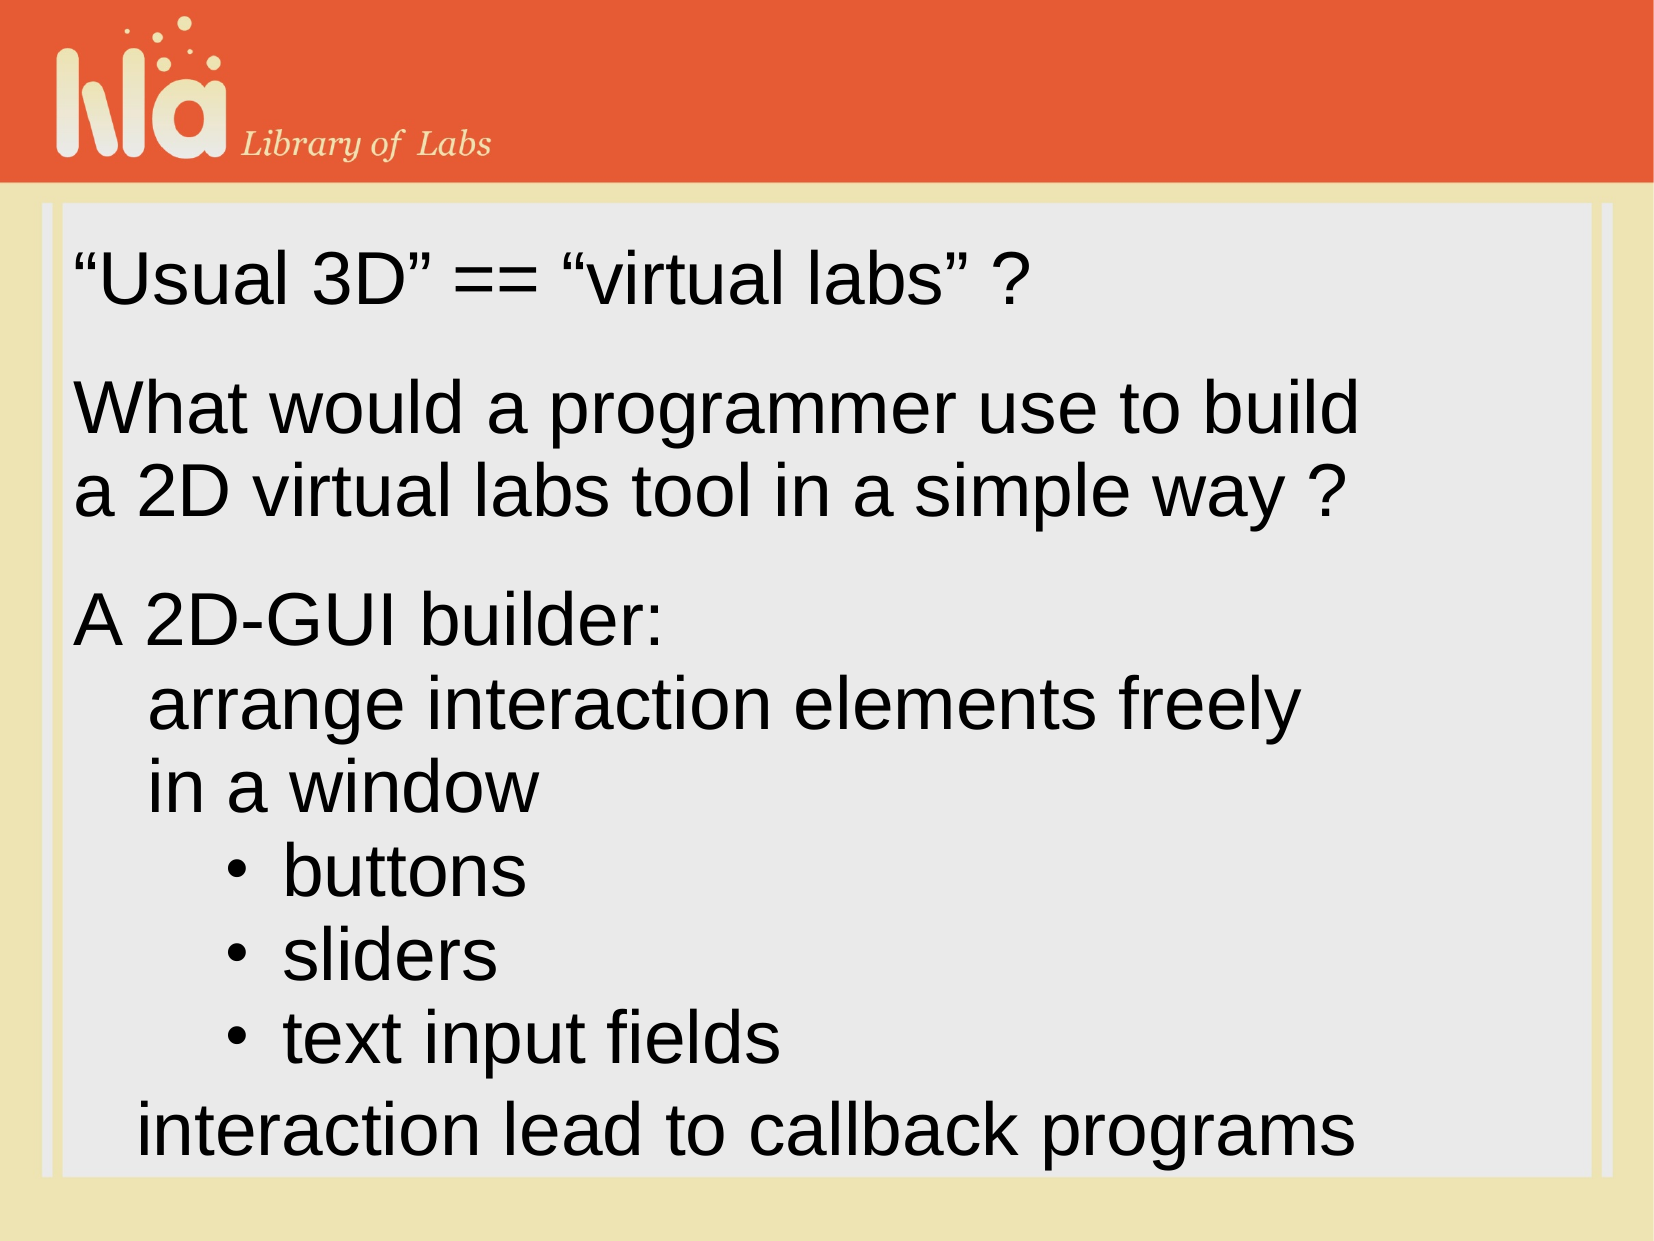

“Usual 3D” == “virtual labs” ?
What would a programmer use to build
a 2D virtual labs tool in a simple way ?
A 2D-GUI builder:
	arrange interaction elements freely
	in a window
 buttons
 sliders
 text input fields
 interaction lead to callback programs